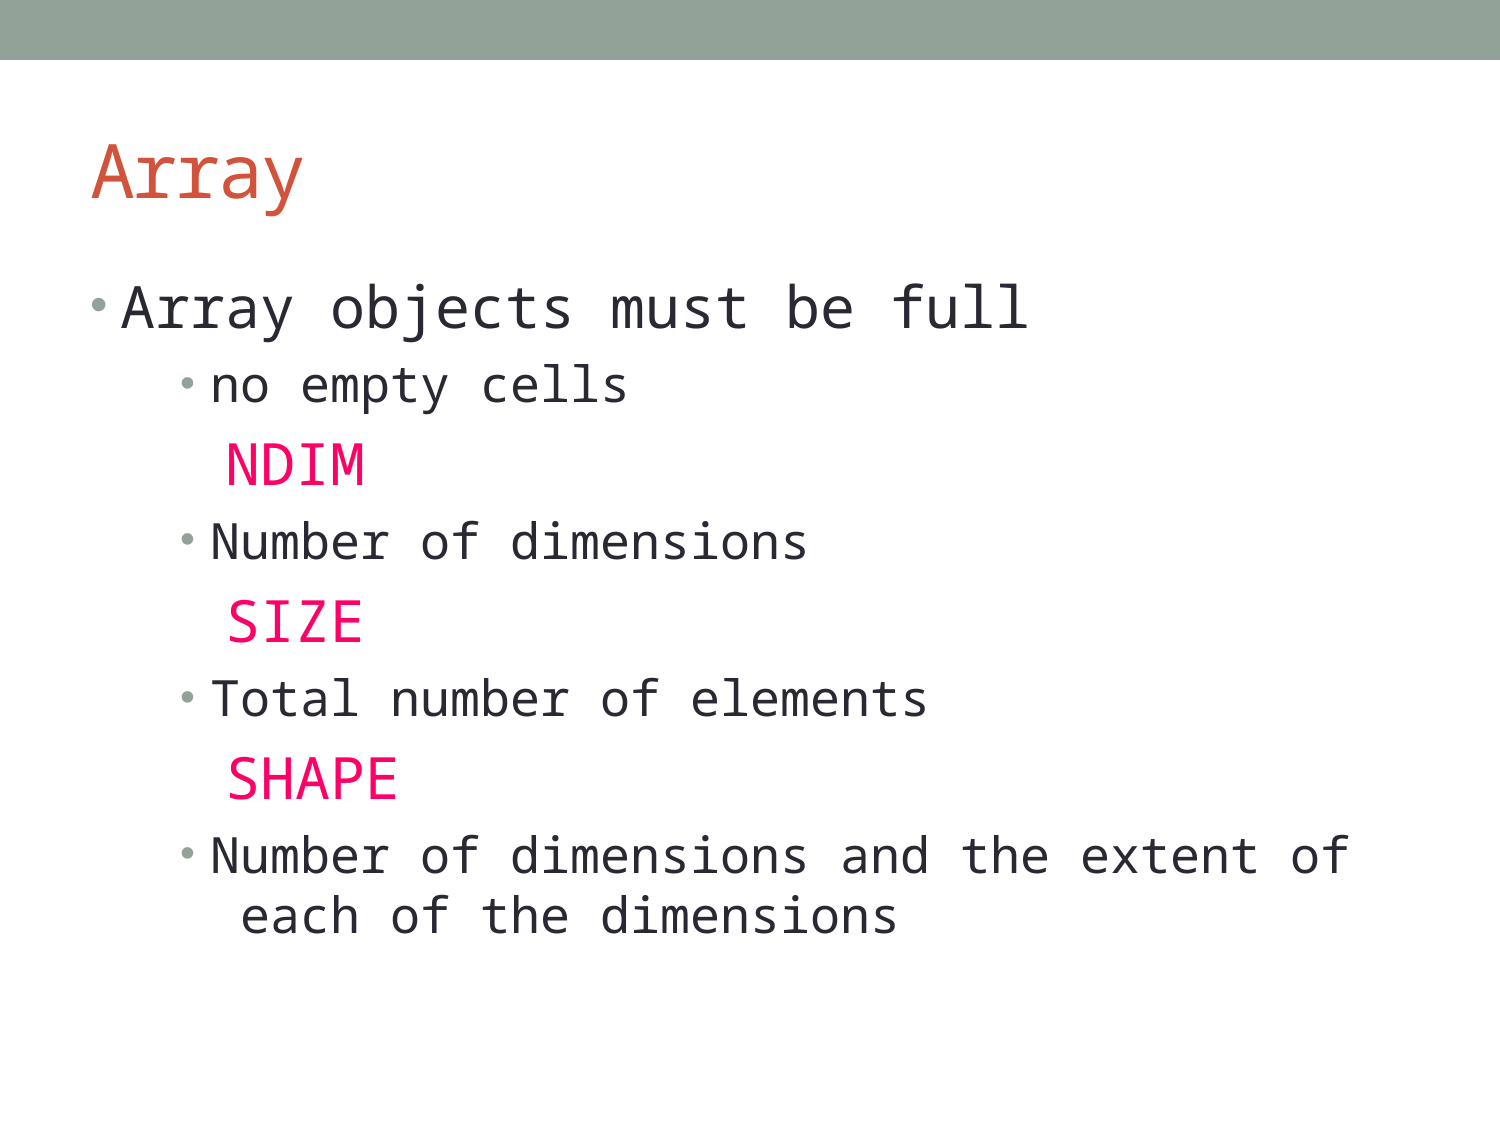

# Array
Array objects must be full
no empty cells
	NDIM
Number of dimensions
	SIZE
Total number of elements
	SHAPE
Number of dimensions and the extent of each of the dimensions